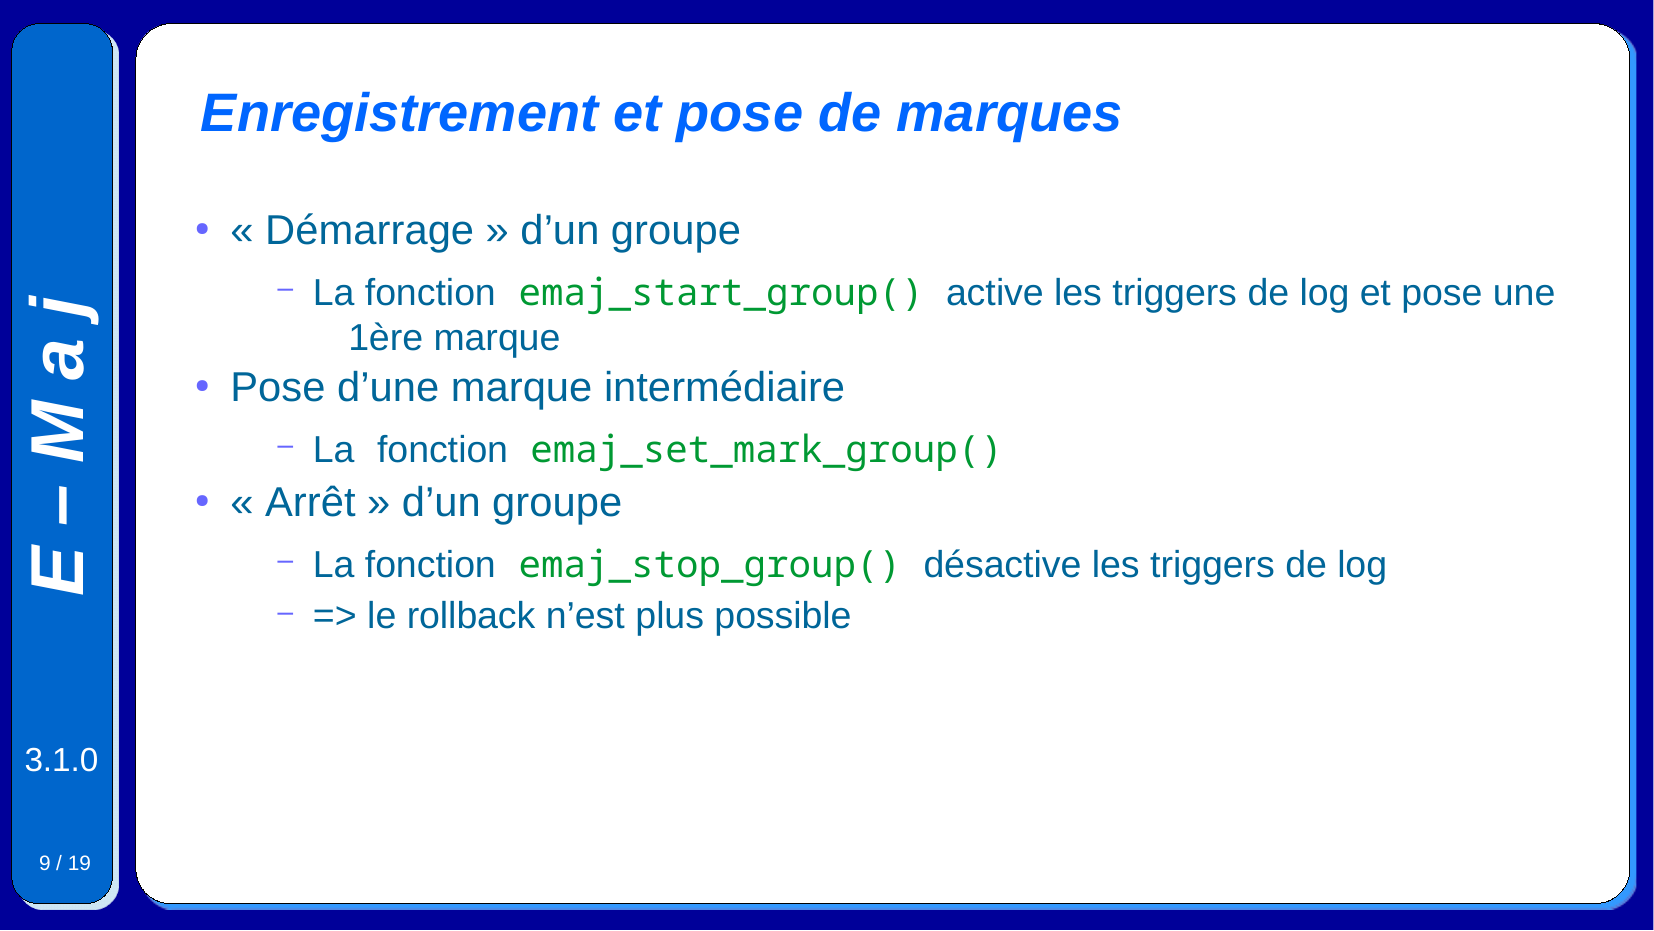

# Enregistrement et pose de marques
« Démarrage » d’un groupe
La fonction emaj_start_group() active les triggers de log et pose une 1ère marque
Pose d’une marque intermédiaire
La fonction emaj_set_mark_group()
« Arrêt » d’un groupe
La fonction emaj_stop_group() désactive les triggers de log
=> le rollback n’est plus possible